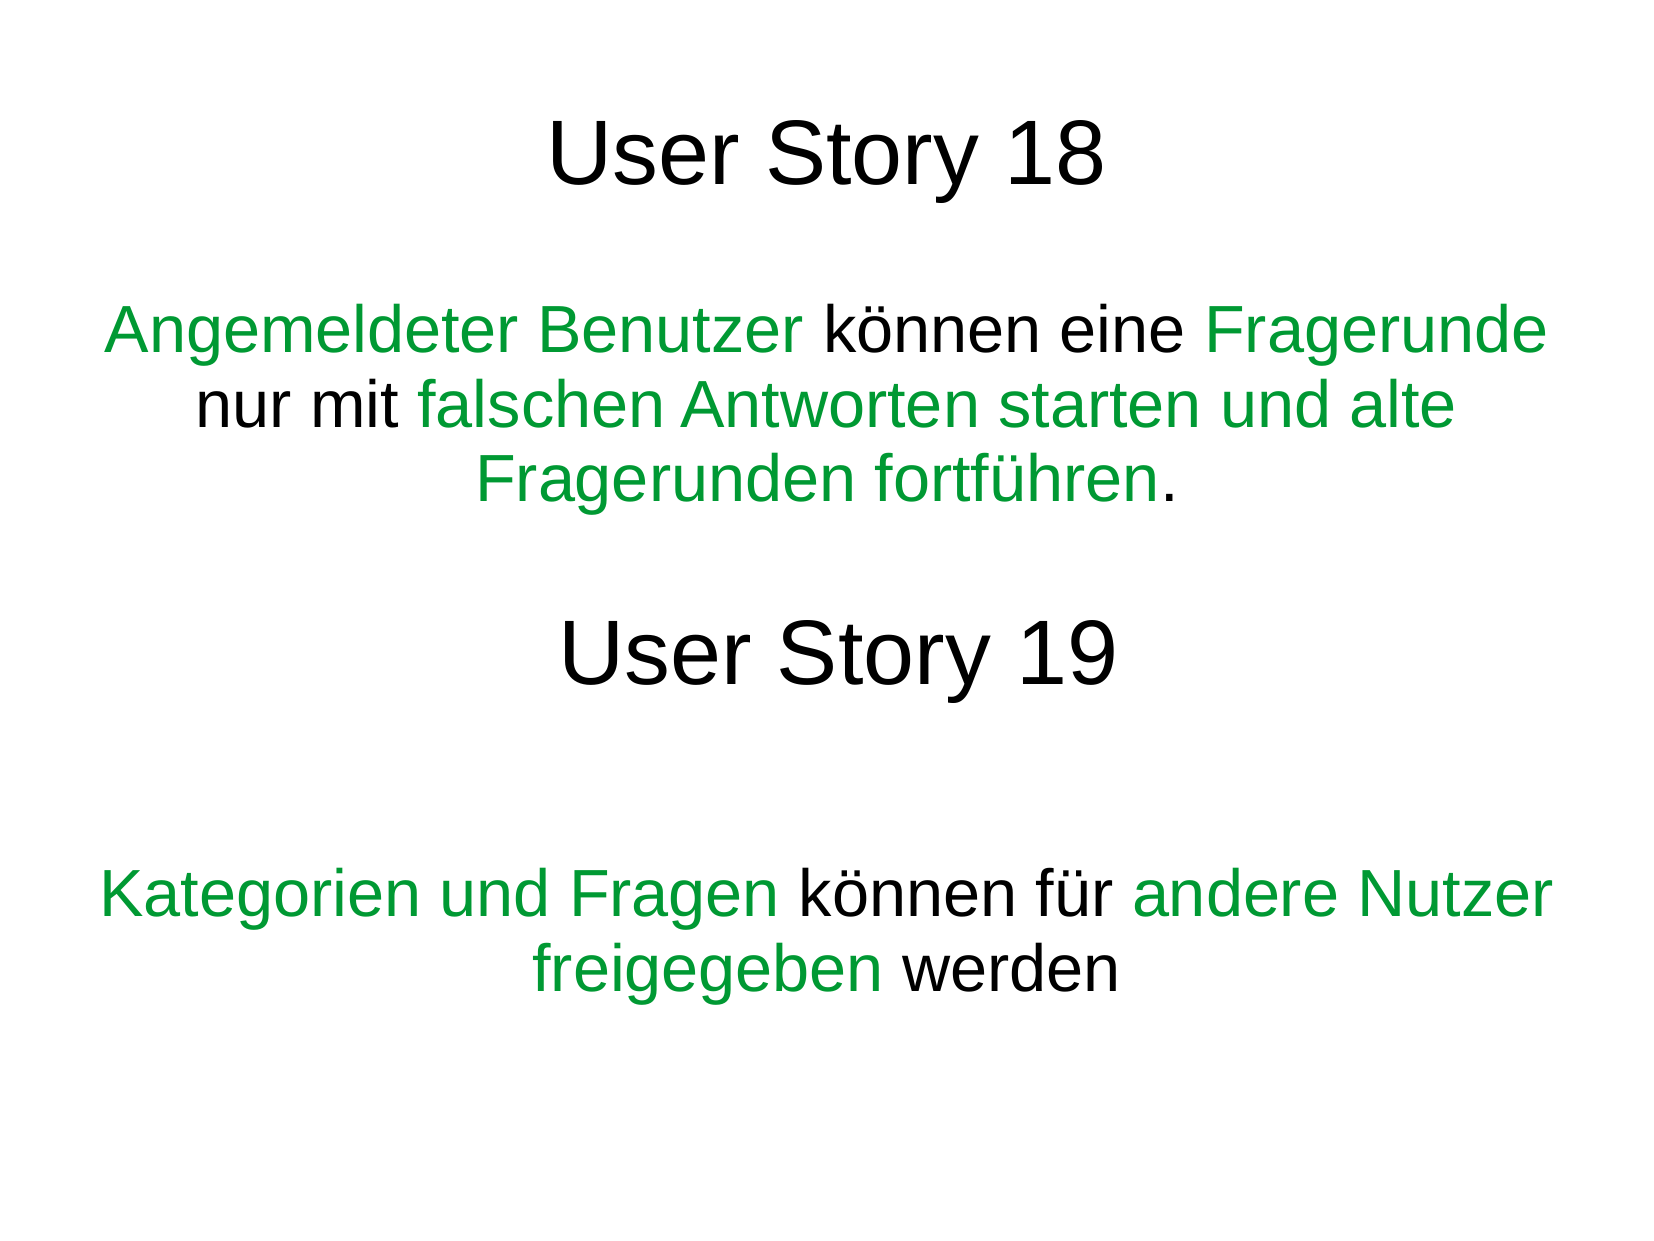

# User Story 18
Angemeldeter Benutzer können eine Fragerunde nur mit falschen Antworten starten und alte Fragerunden fortführen.
User Story 19
Kategorien und Fragen können für andere Nutzer freigegeben werden